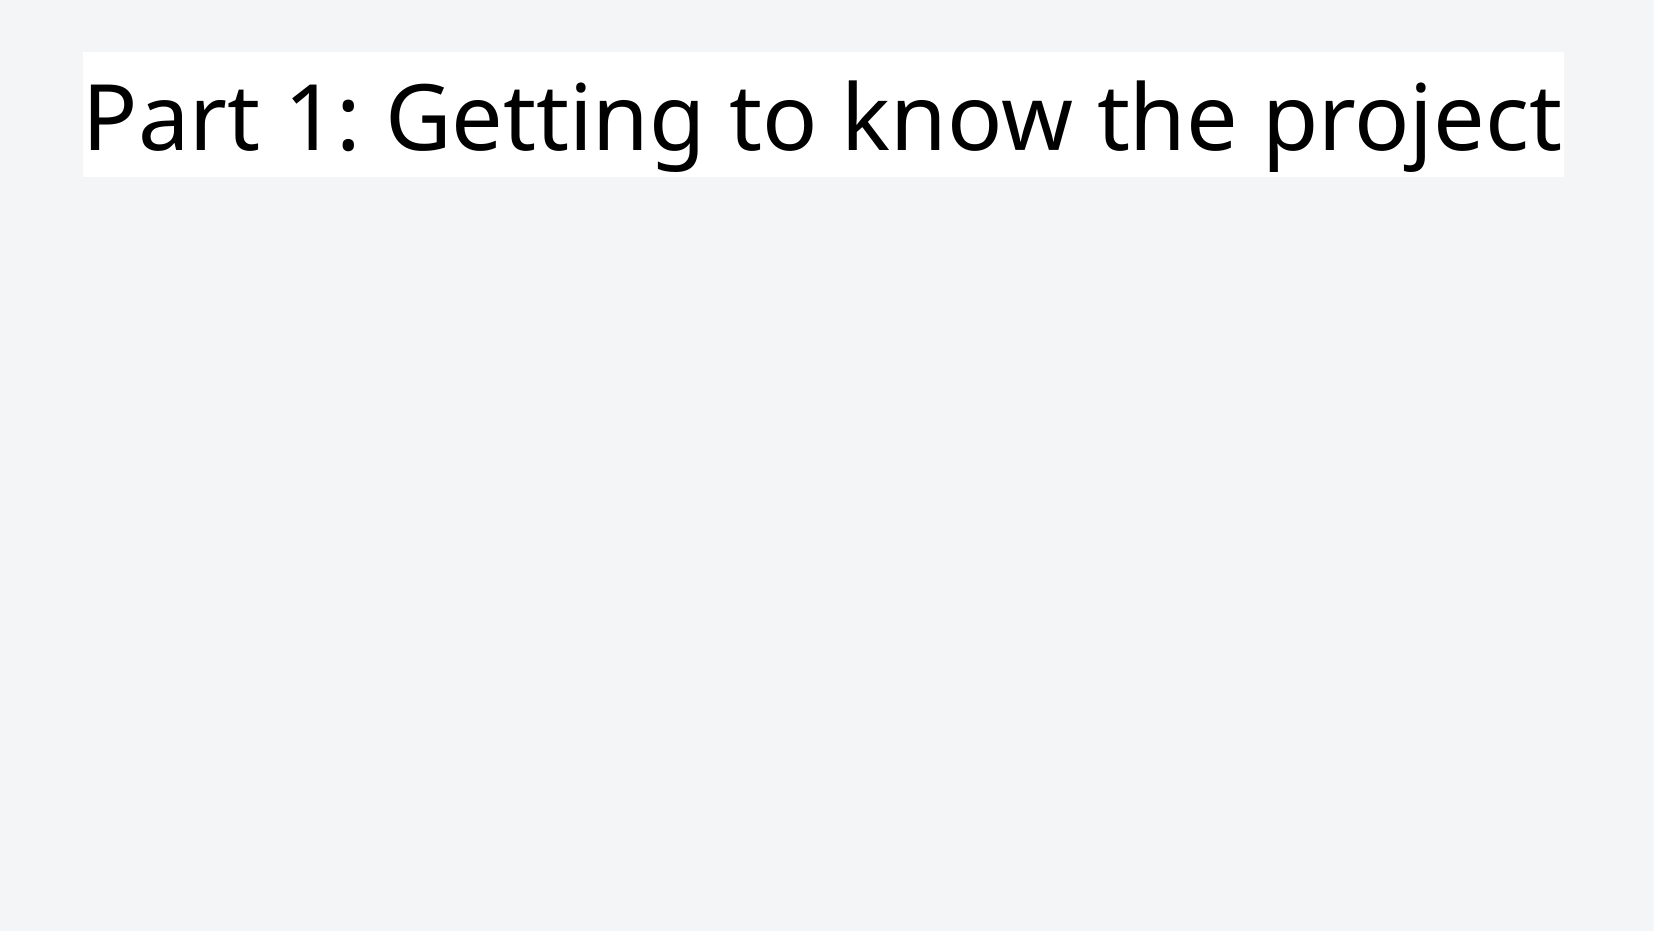

# Part 1: Getting to know the project